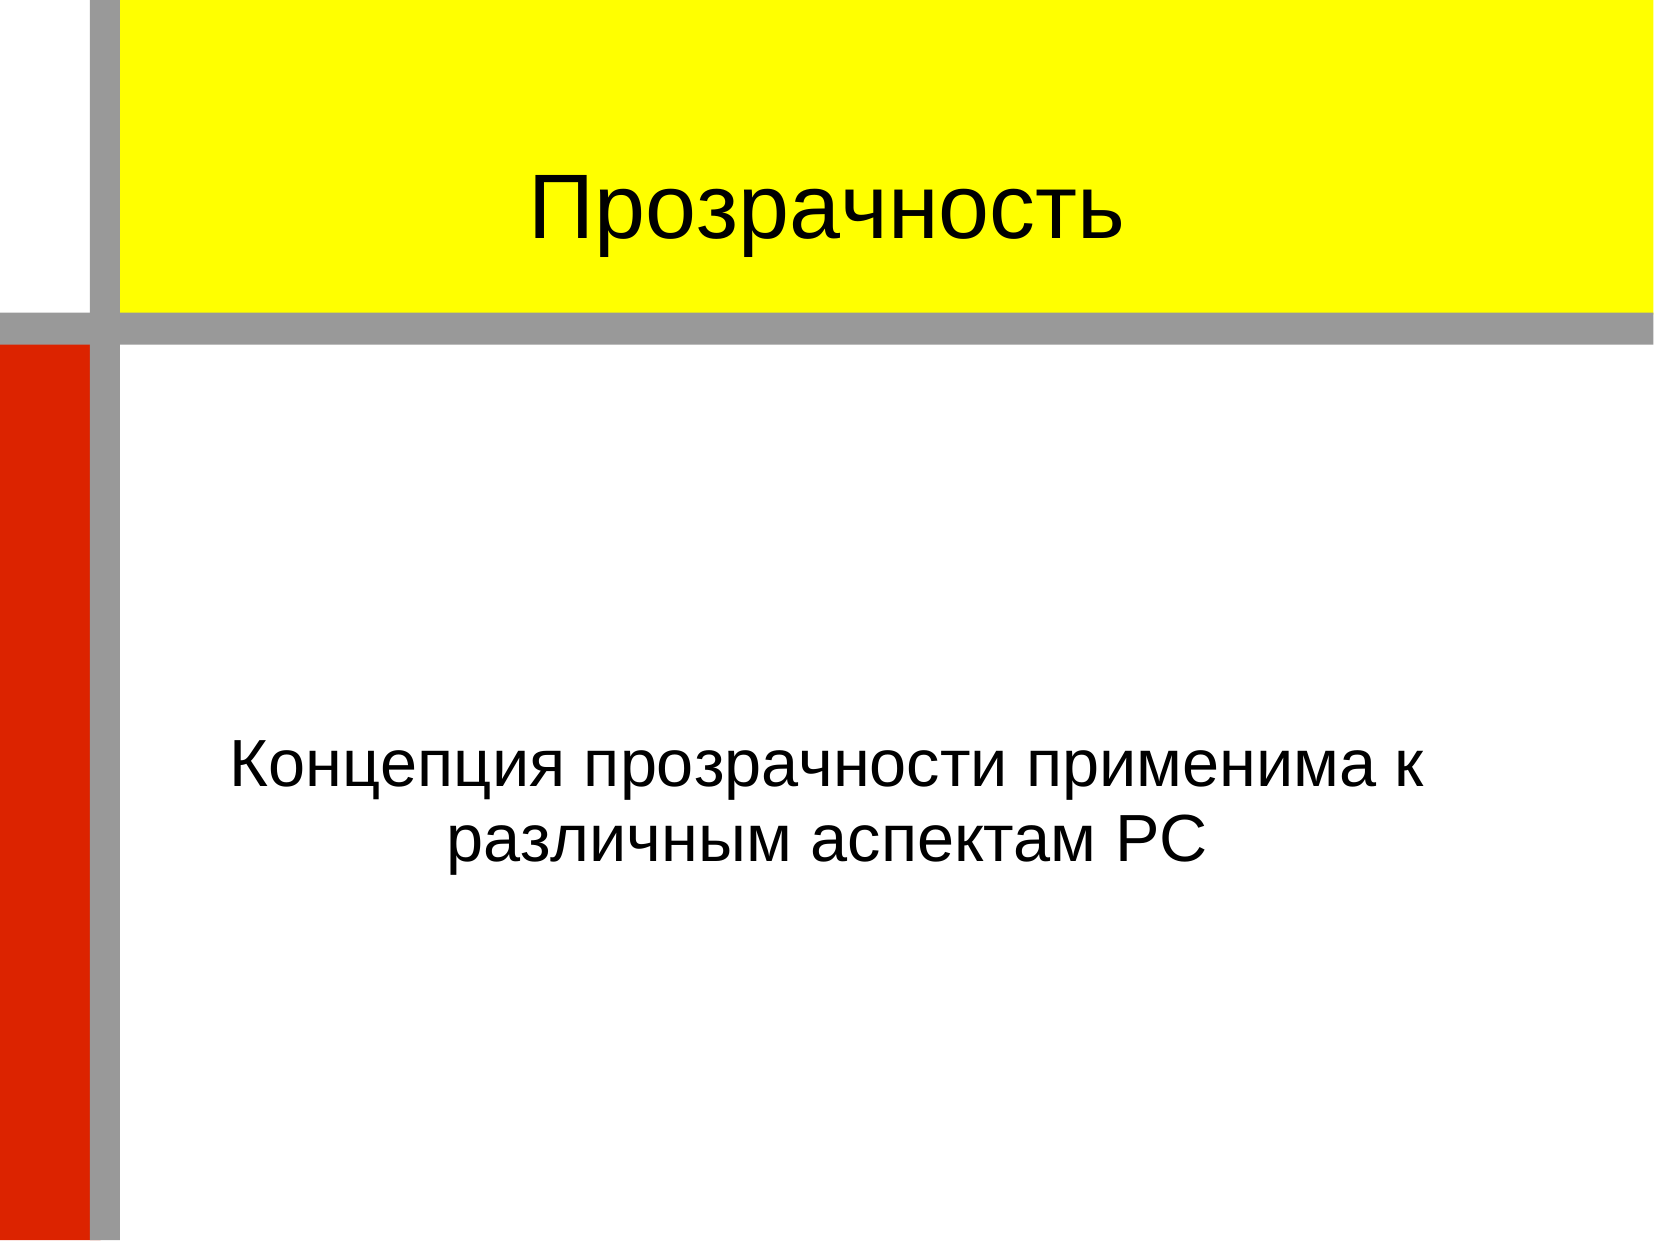

# Прозрачность
Концепция прозрачности применима к различным аспектам РС